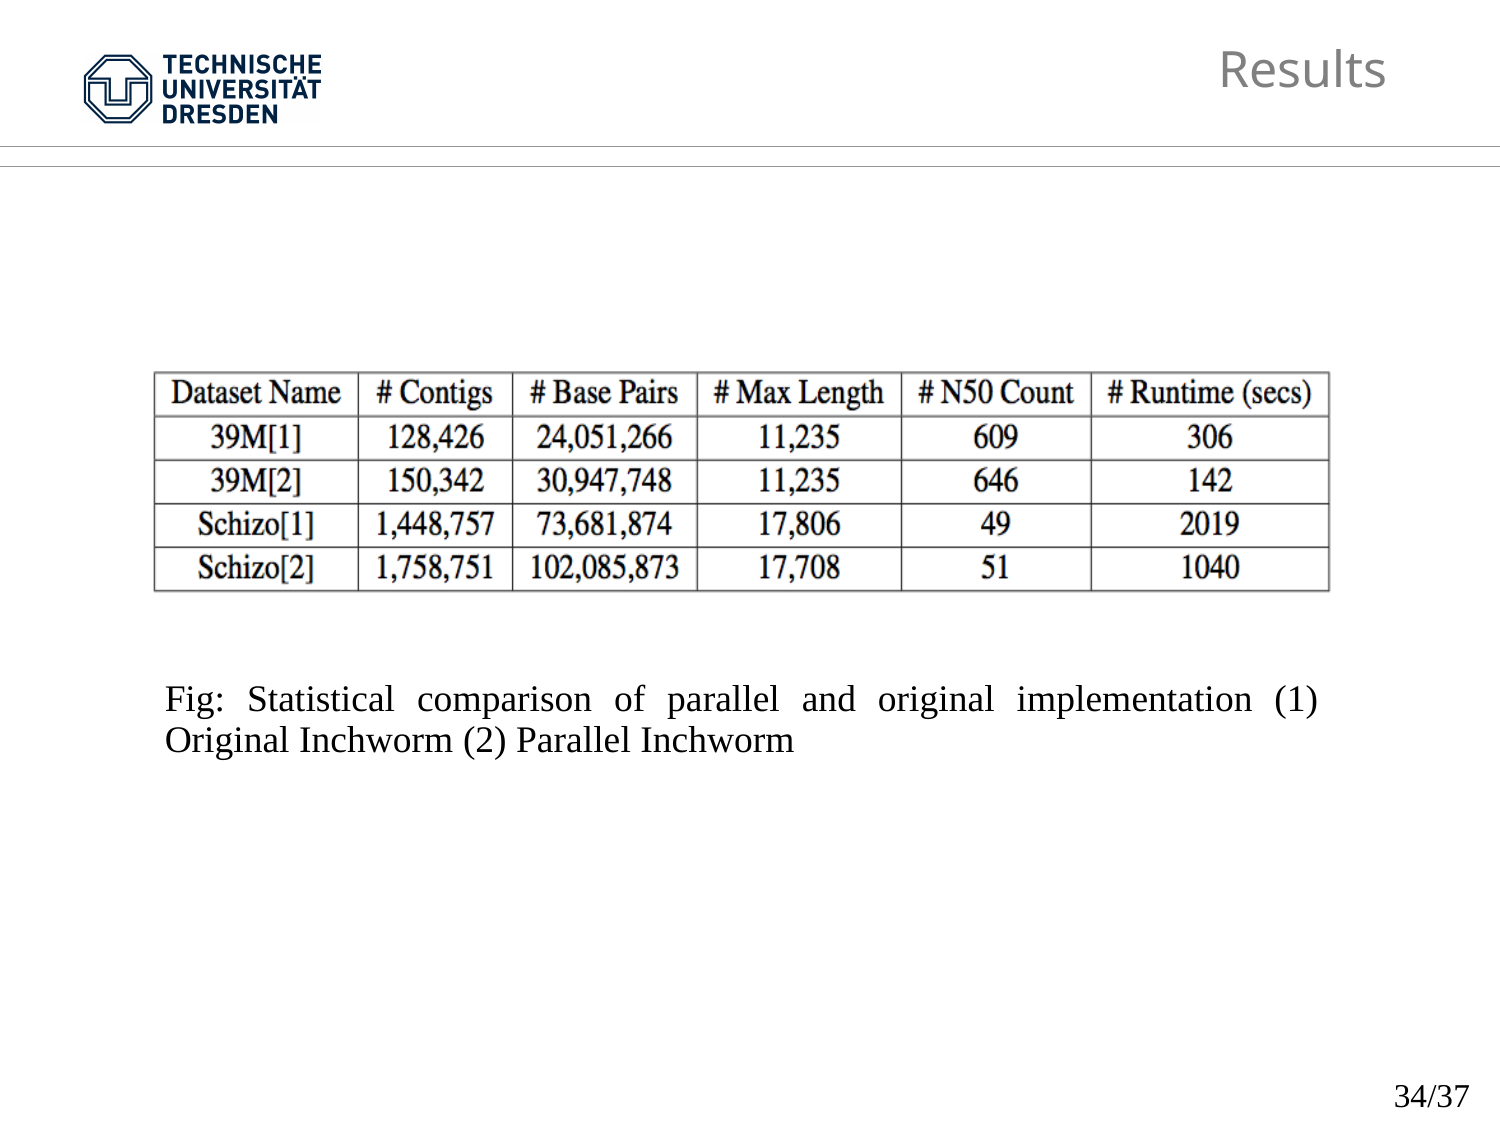

# Results
Fig: Statistical comparison of parallel and original implementation (1) Original Inchworm (2) Parallel Inchworm
34